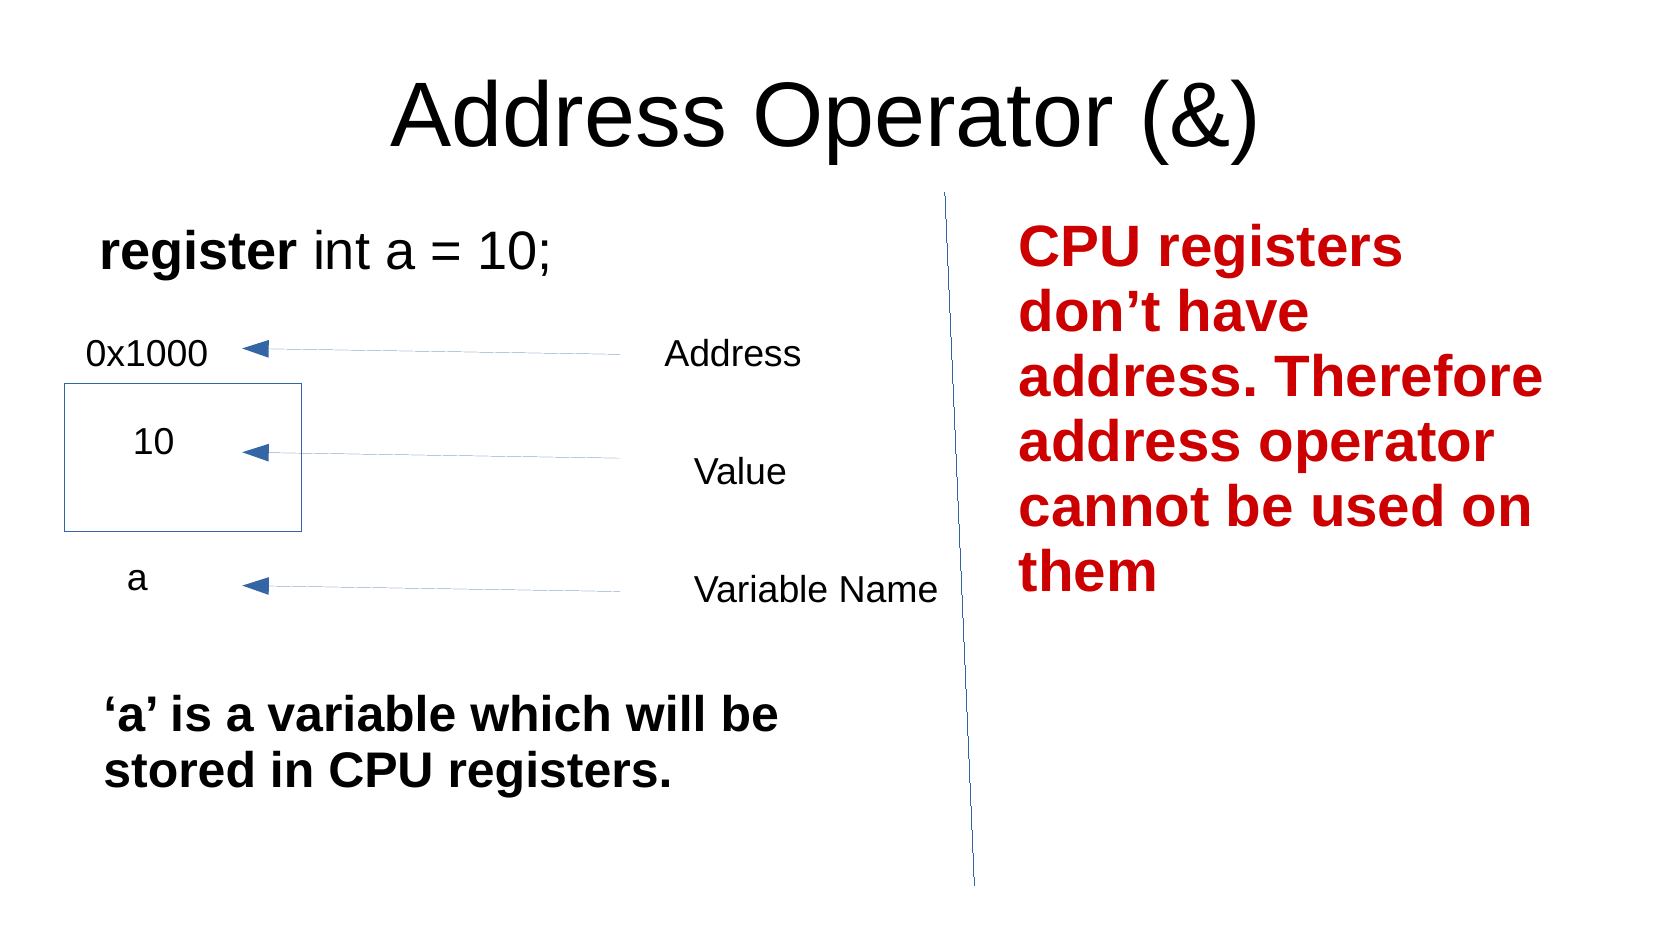

# Address Operator (&)
CPU registers don’t have address. Therefore address operator cannot be used on them
register int a = 10;
0x1000
Address
10
Value
a
Variable Name
‘a’ is a variable which will be stored in CPU registers.